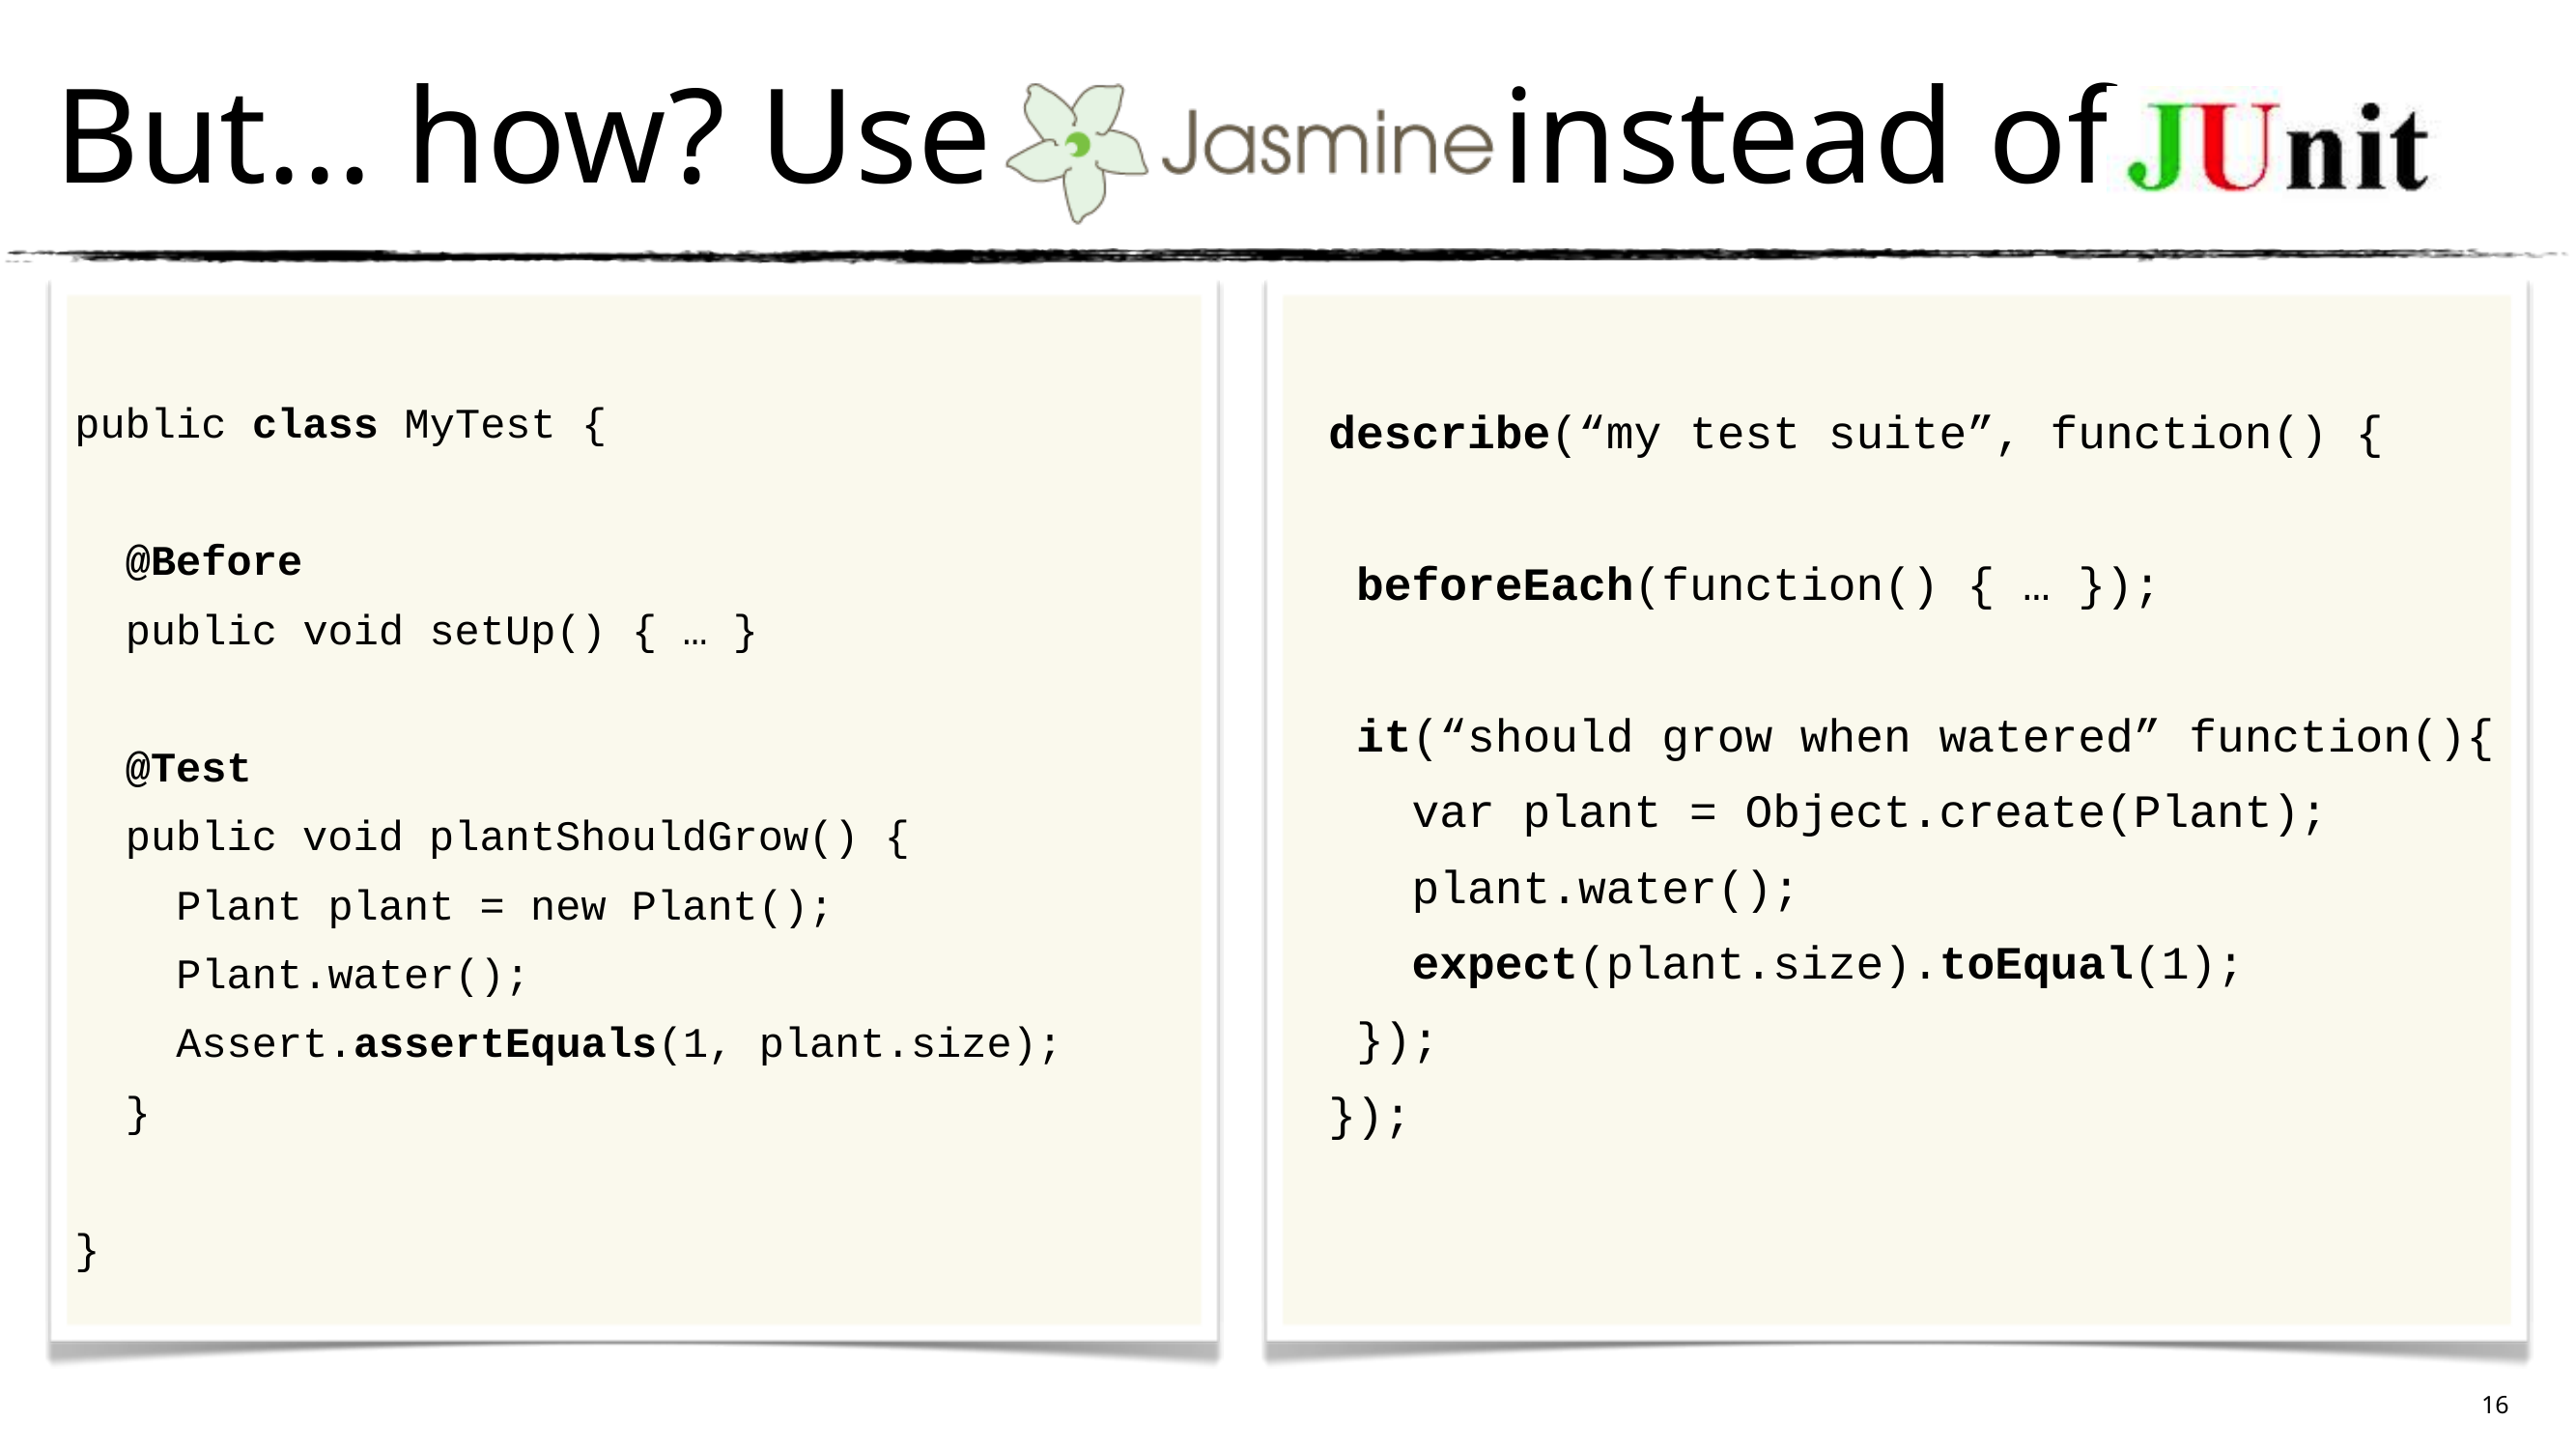

# But... how? Use instead of
public class MyTest {
 @Before
 public void setUp() { … }
 @Test
 public void plantShouldGrow() {
 Plant plant = new Plant();
 Plant.water();
 Assert.assertEquals(1, plant.size);
 }
}
describe(“my test suite”, function() {
 beforeEach(function() { … });
 it(“should grow when watered” function(){
 var plant = Object.create(Plant);
 plant.water();
 expect(plant.size).toEqual(1);
 });
});